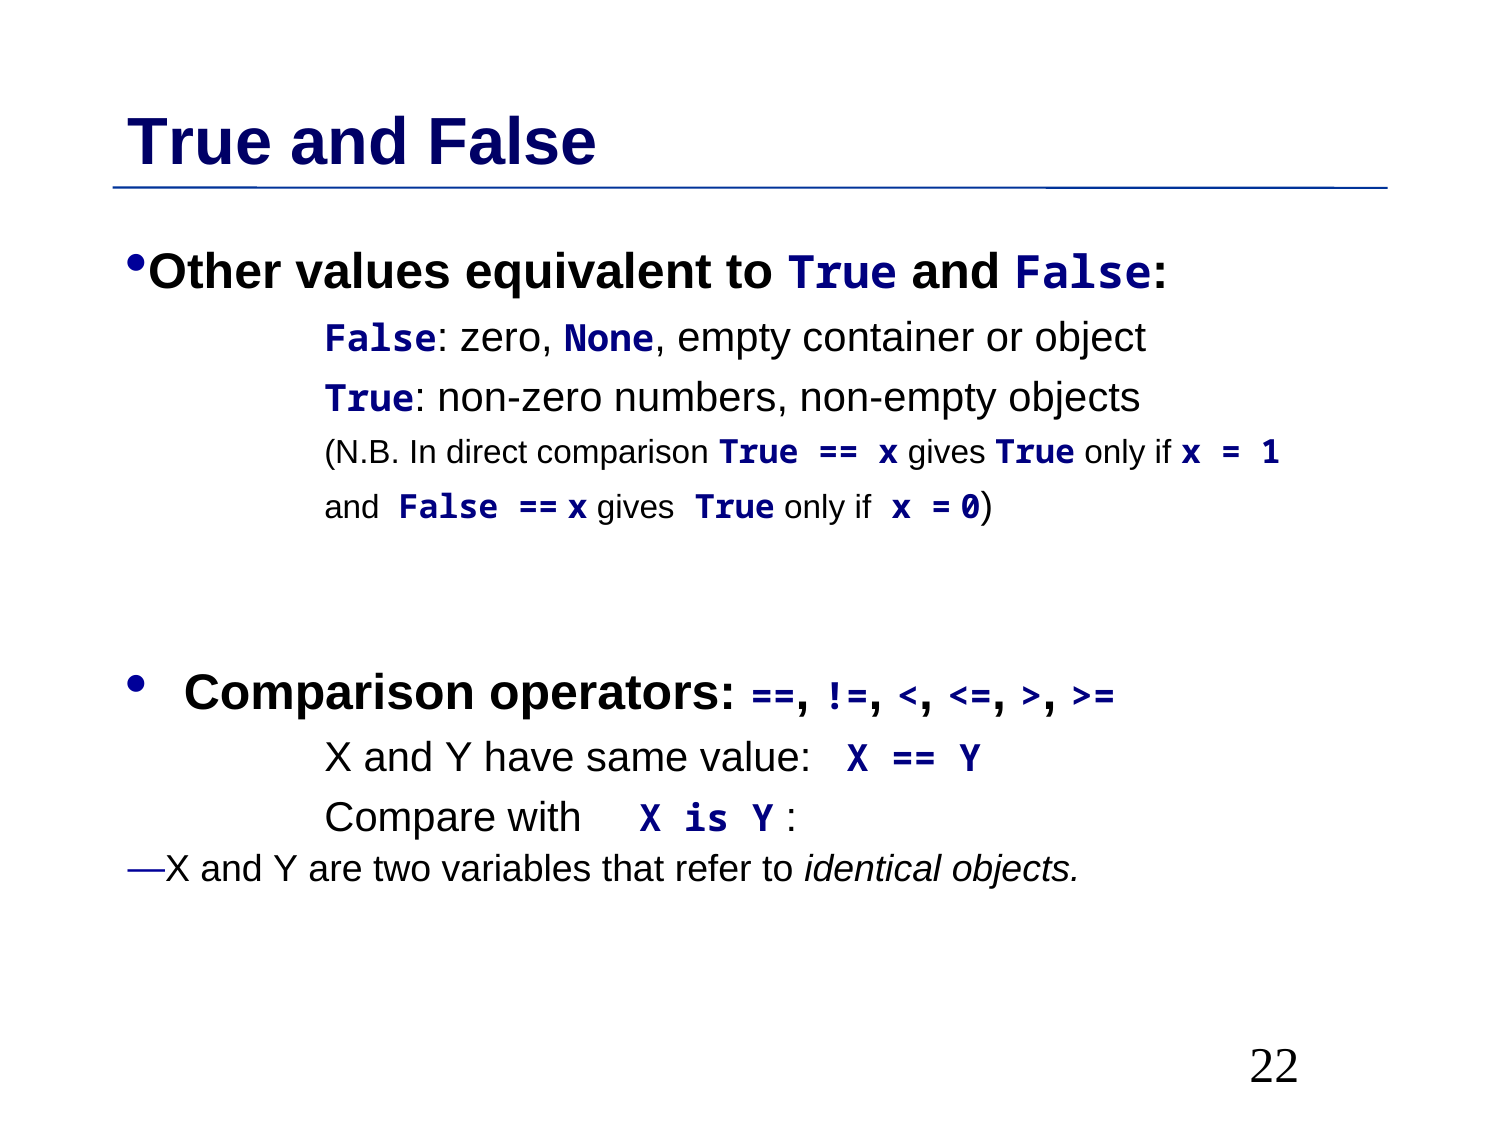

# True and False
Other values equivalent to True and False:
False: zero, None, empty container or object
True: non-zero numbers, non-empty objects
(N.B. In direct comparison True == x gives True only if x = 1
and False == x gives True only if x = 0)
Comparison operators: ==, !=, <, <=, >, >=
X and Y have same value: X == Y
Compare with X is Y :
X and Y are two variables that refer to identical objects.
 20